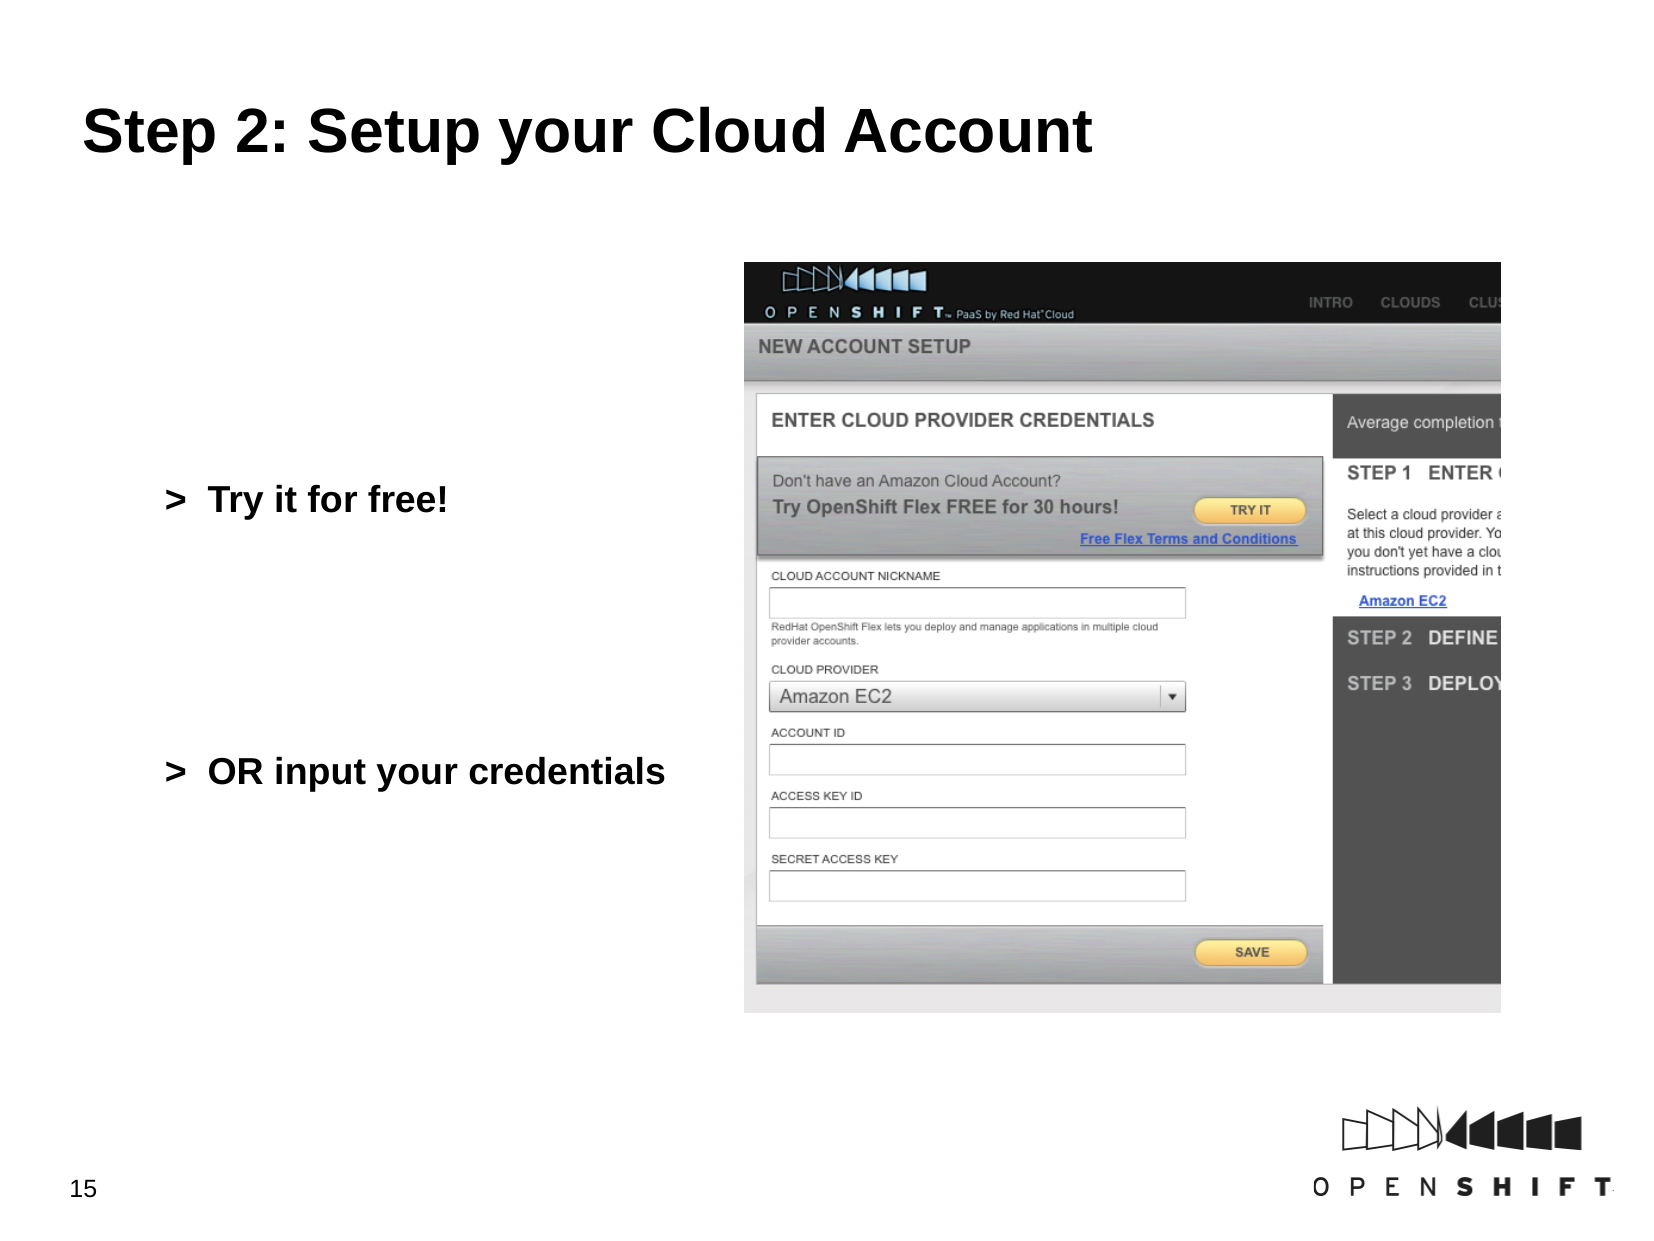

# Step 2: Setup your Cloud Account
> Try it for free!
> OR input your credentials